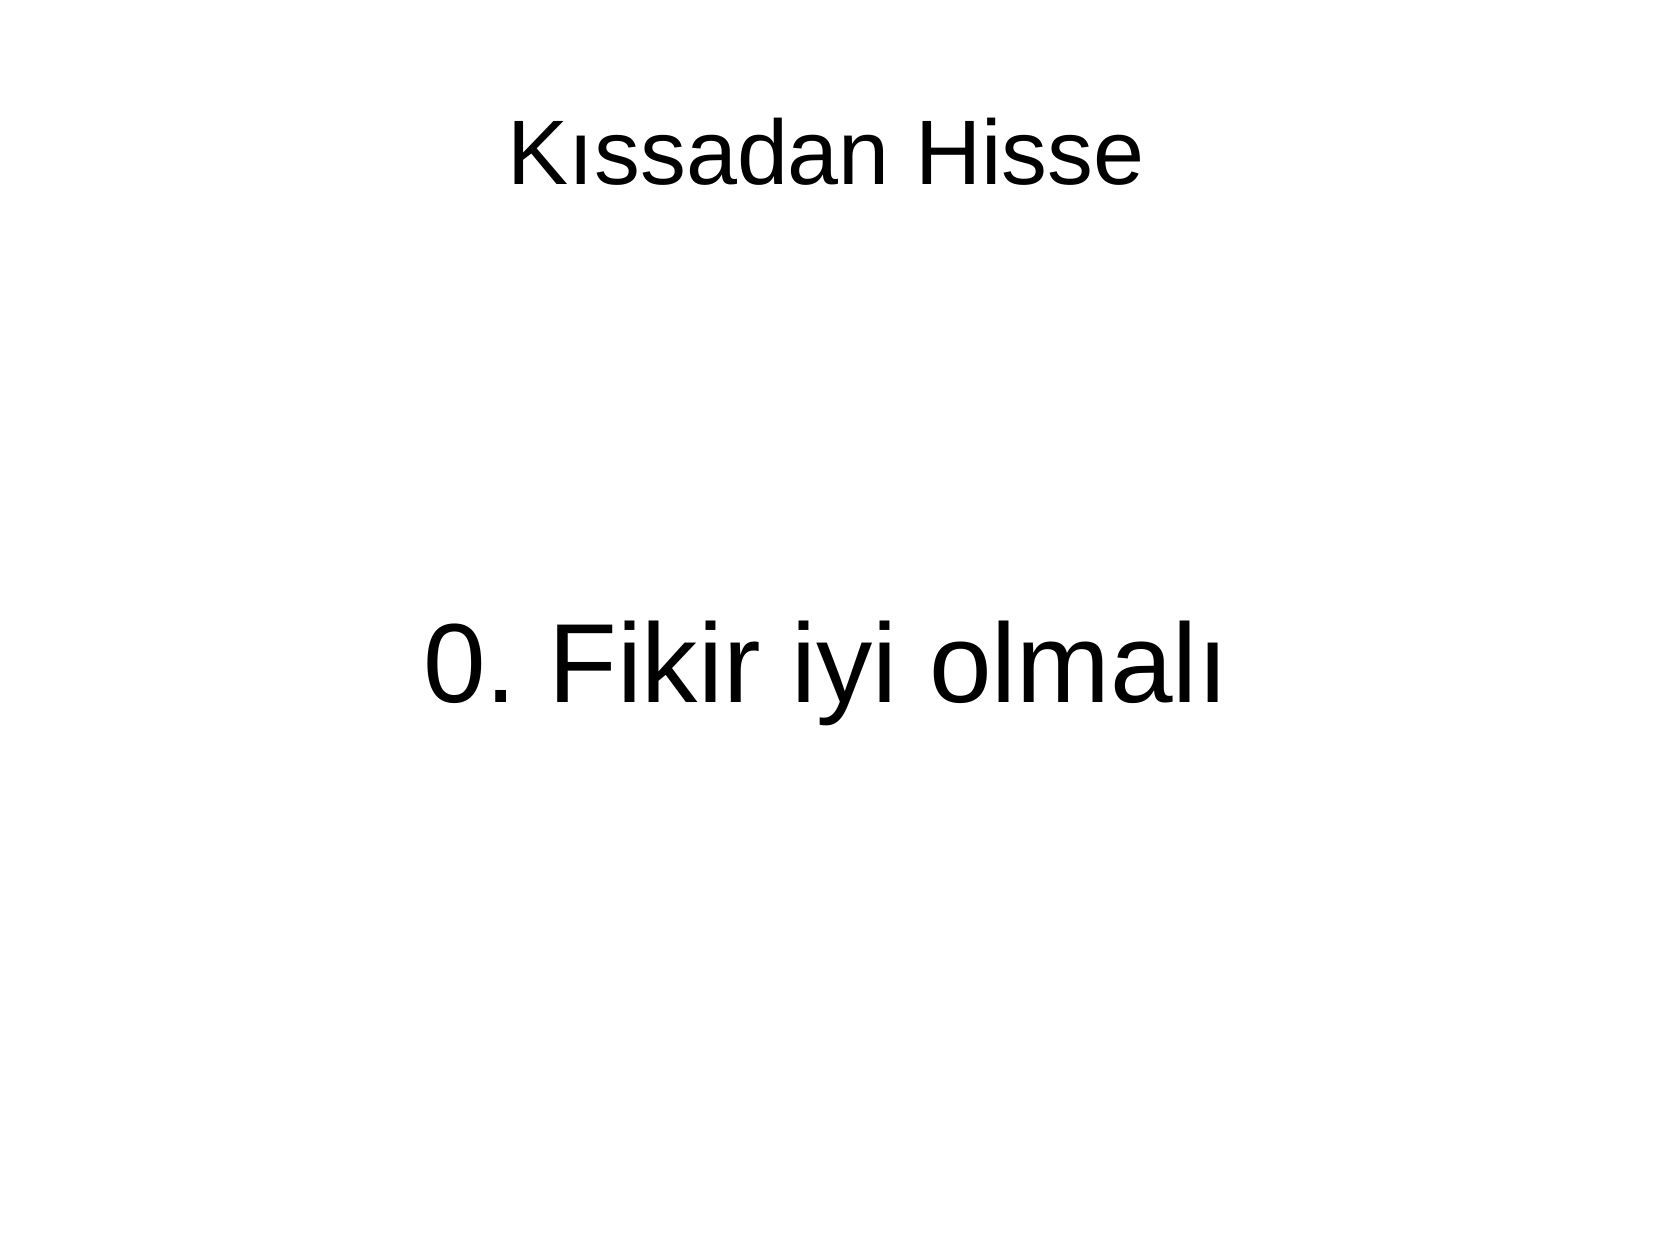

# Kıssadan Hisse
0. Fikir iyi olmalı